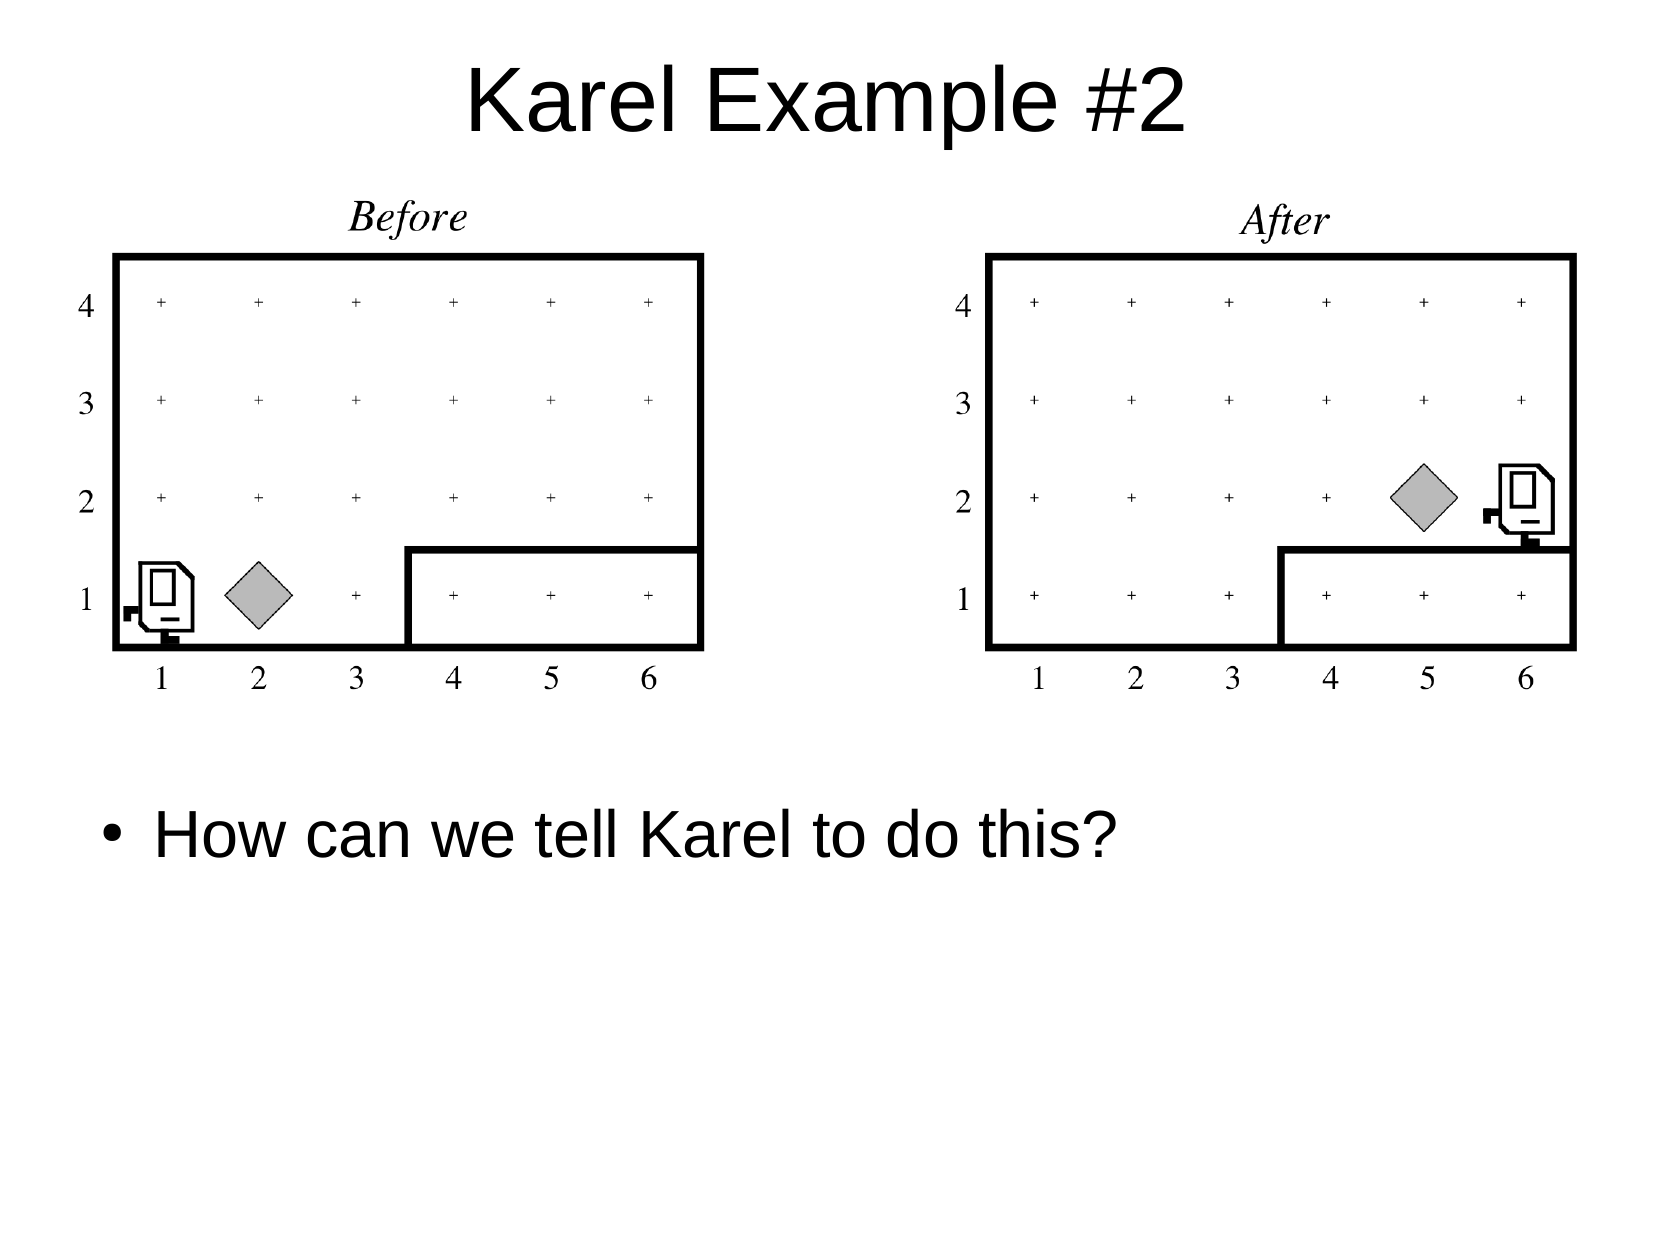

# Karel Example #2
How can we tell Karel to do this?